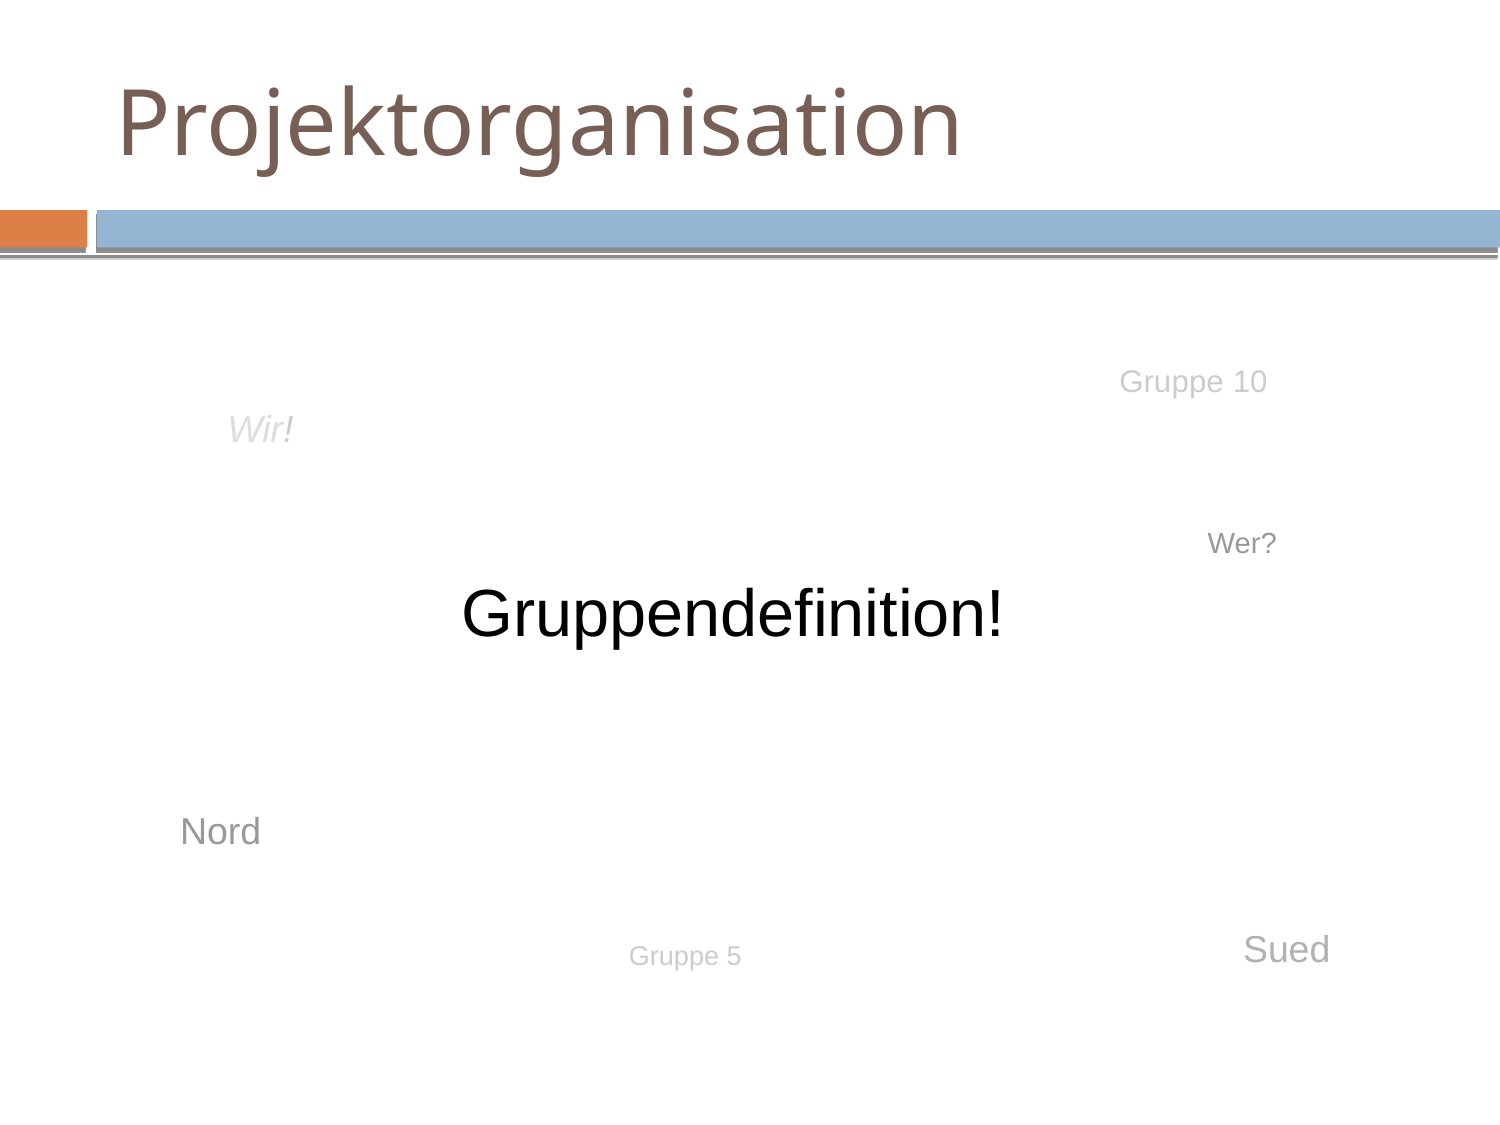

# Projektorganisation
Gruppendefinition!
Gruppe 10
Wir!
Wer?
Nord
Sued
Gruppe 5